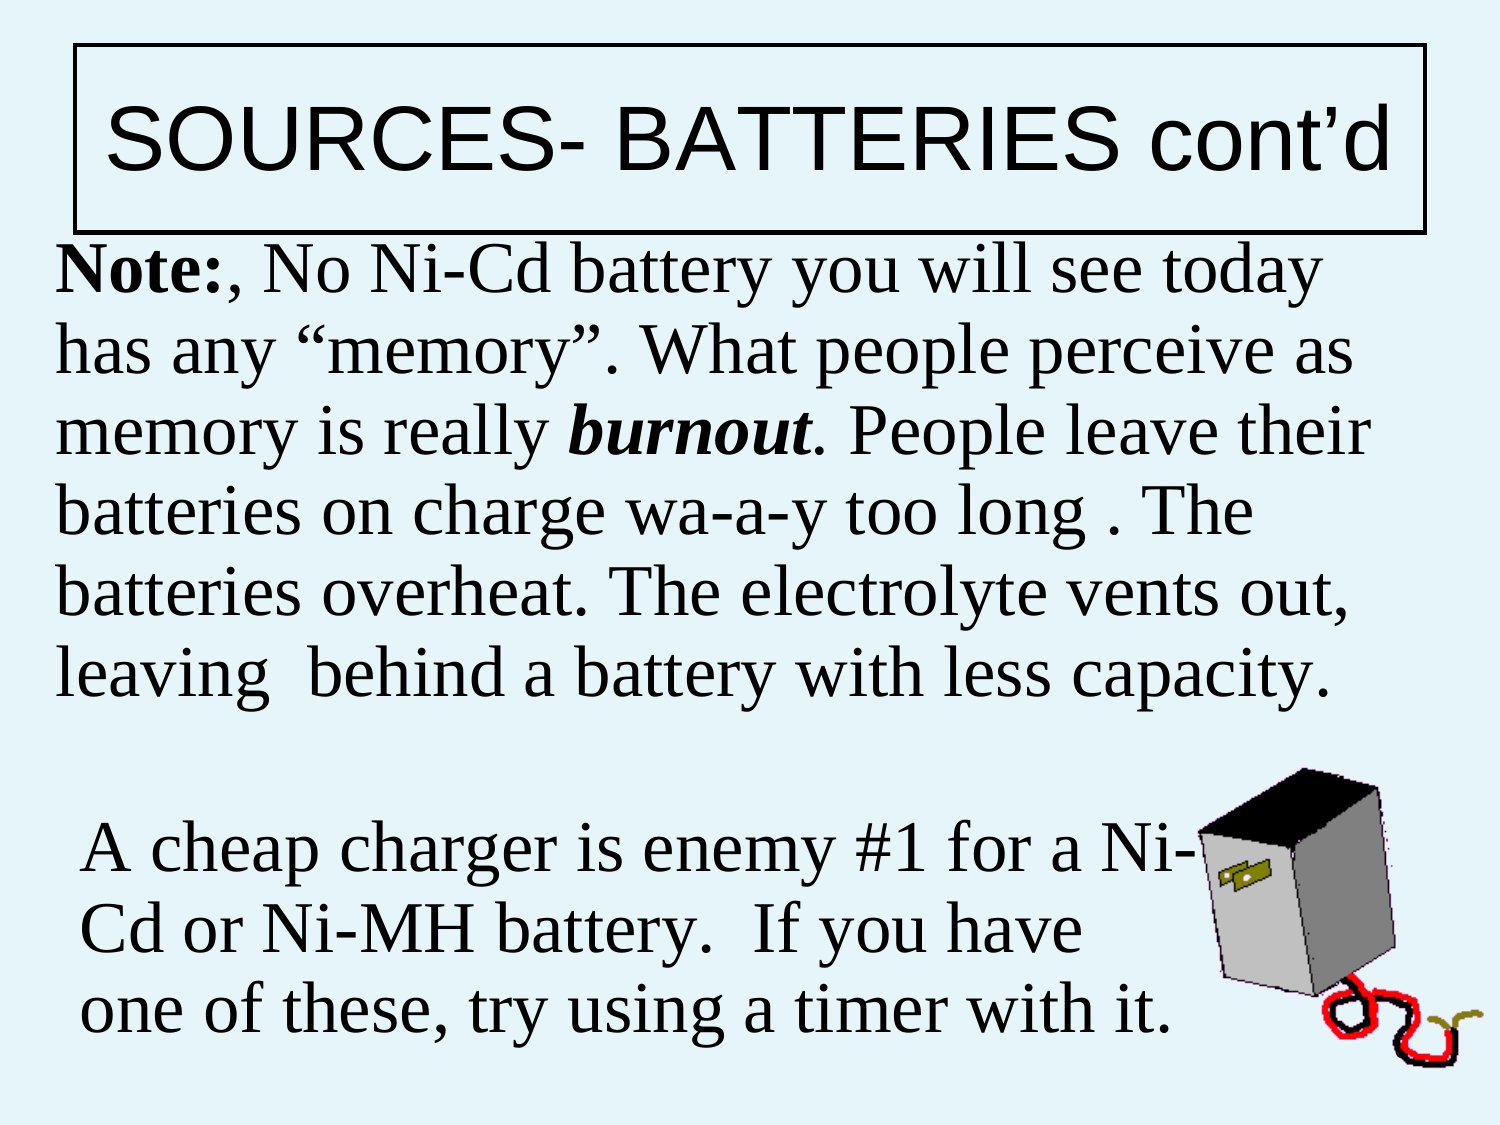

# SOURCES- BATTERIES cont’d
Note:, No Ni-Cd battery you will see today has any “memory”. What people perceive as memory is really burnout. People leave their batteries on charge wa-a-y too long . The batteries overheat. The electrolyte vents out, leaving behind a battery with less capacity.
A cheap charger is enemy #1 for a Ni-Cd or Ni-MH battery. If you have one of these, try using a timer with it.
6